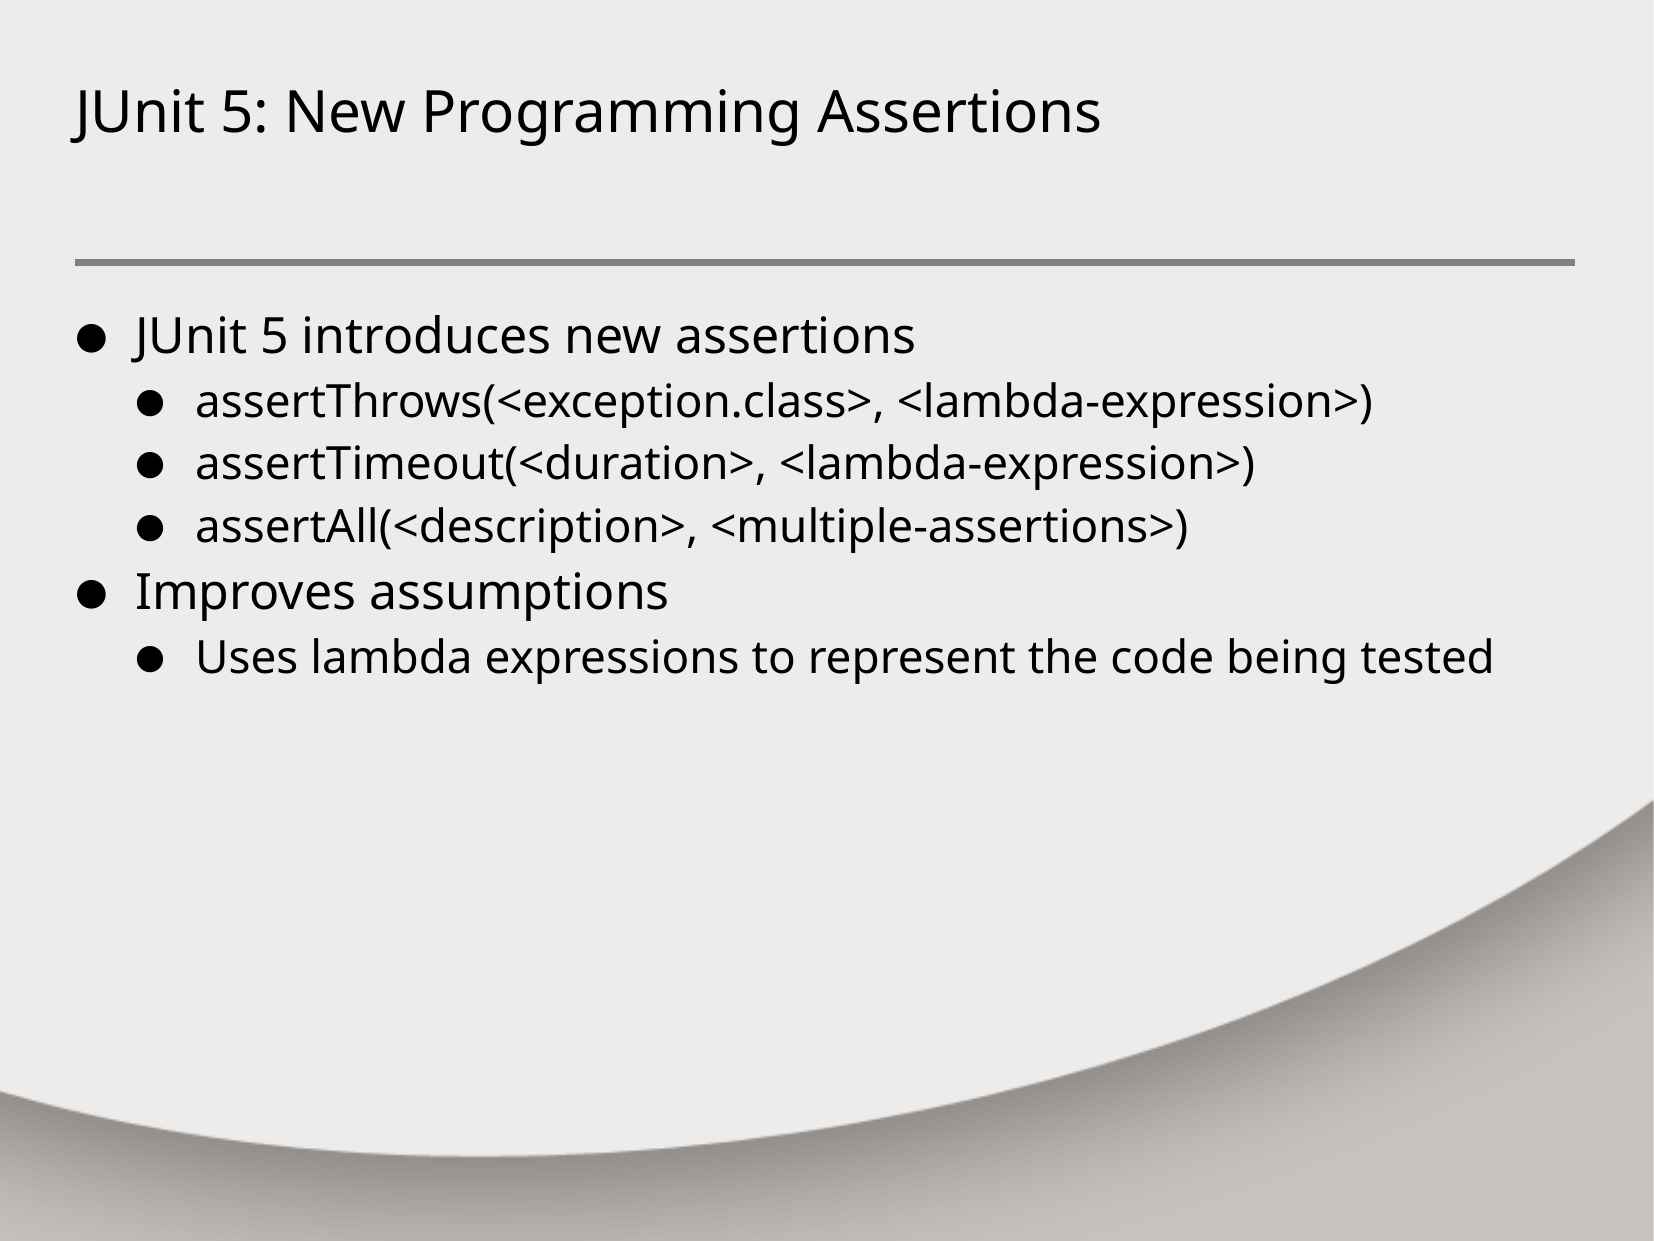

# JUnit 5: New Programming Assertions
JUnit 5 introduces new assertions
assertThrows(<exception.class>, <lambda-expression>)
assertTimeout(<duration>, <lambda-expression>)
assertAll(<description>, <multiple-assertions>)
Improves assumptions
Uses lambda expressions to represent the code being tested